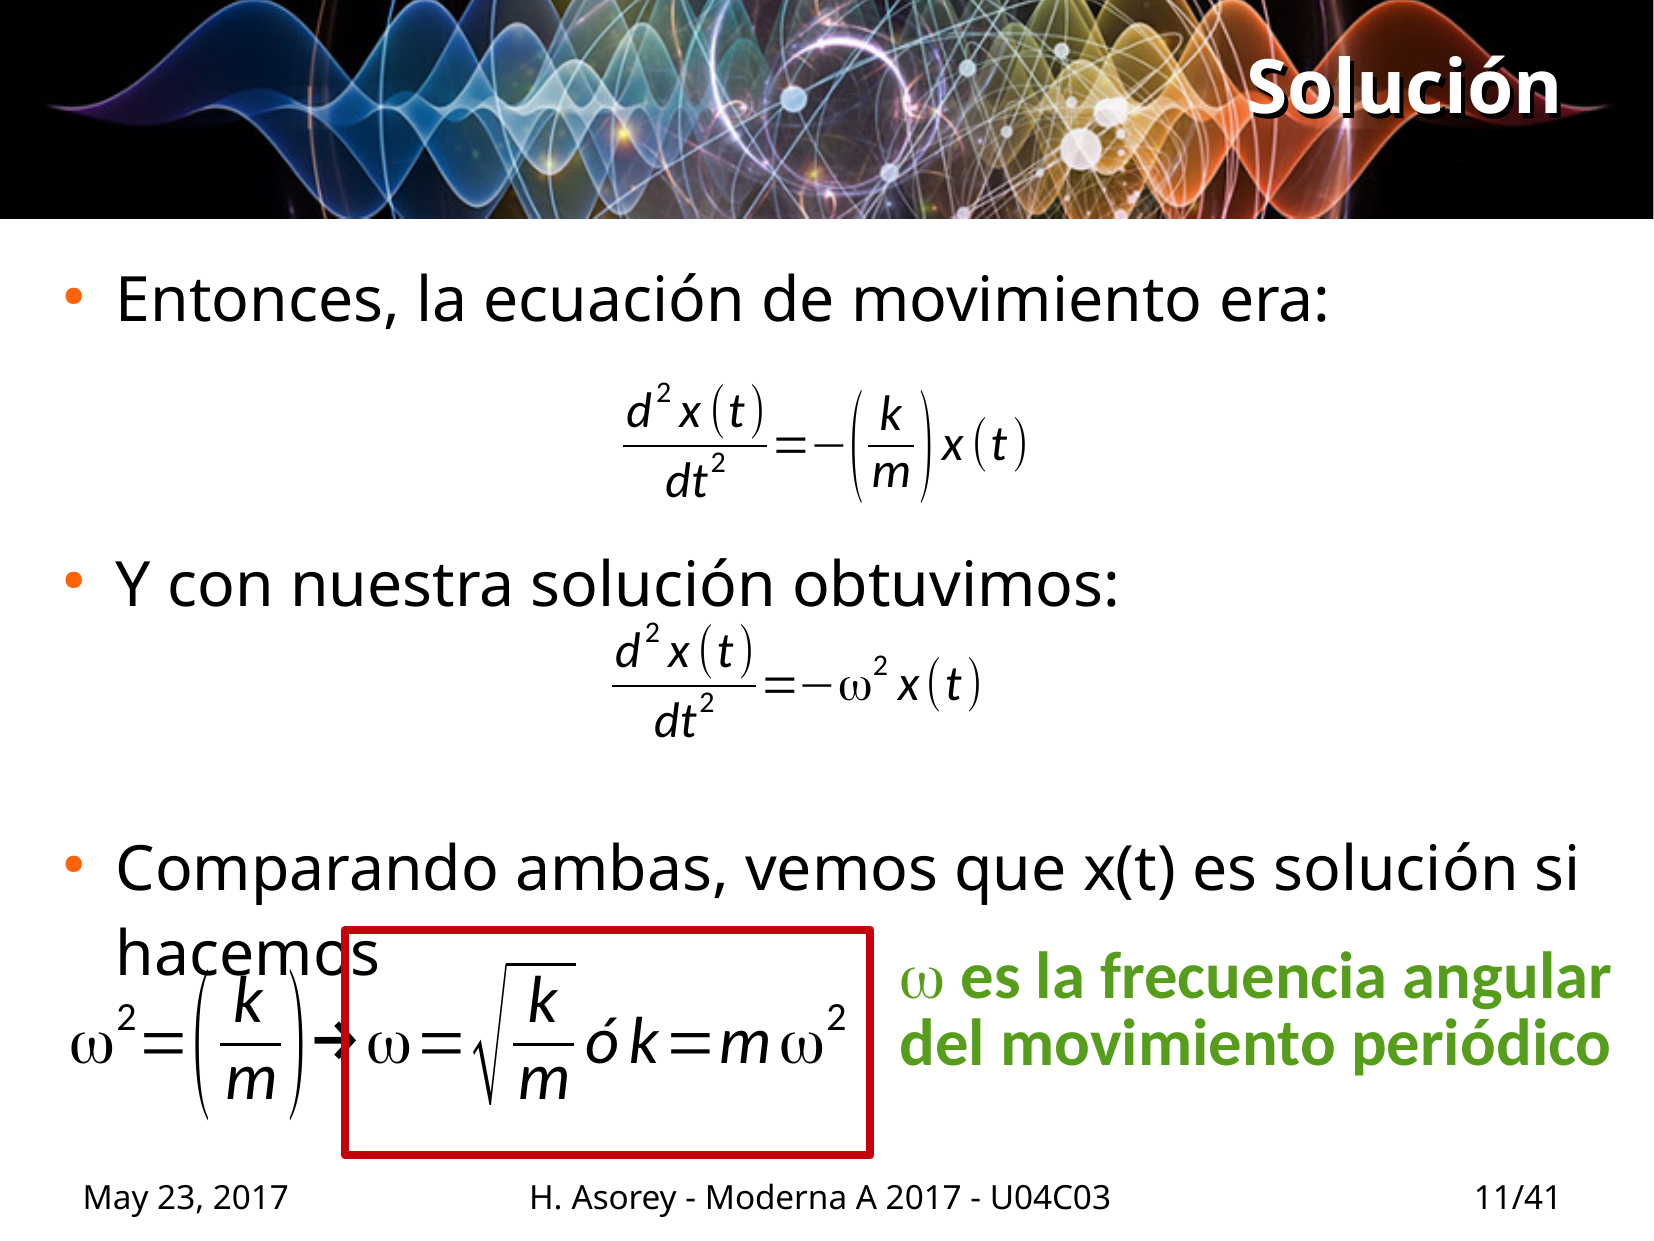

# Solución
Entonces, la ecuación de movimiento era:
Y con nuestra solución obtuvimos:
Comparando ambas, vemos que x(t) es solución si hacemos
w es la frecuencia angular del movimiento periódico
May 23, 2017
H. Asorey - Moderna A 2017 - U04C03
11